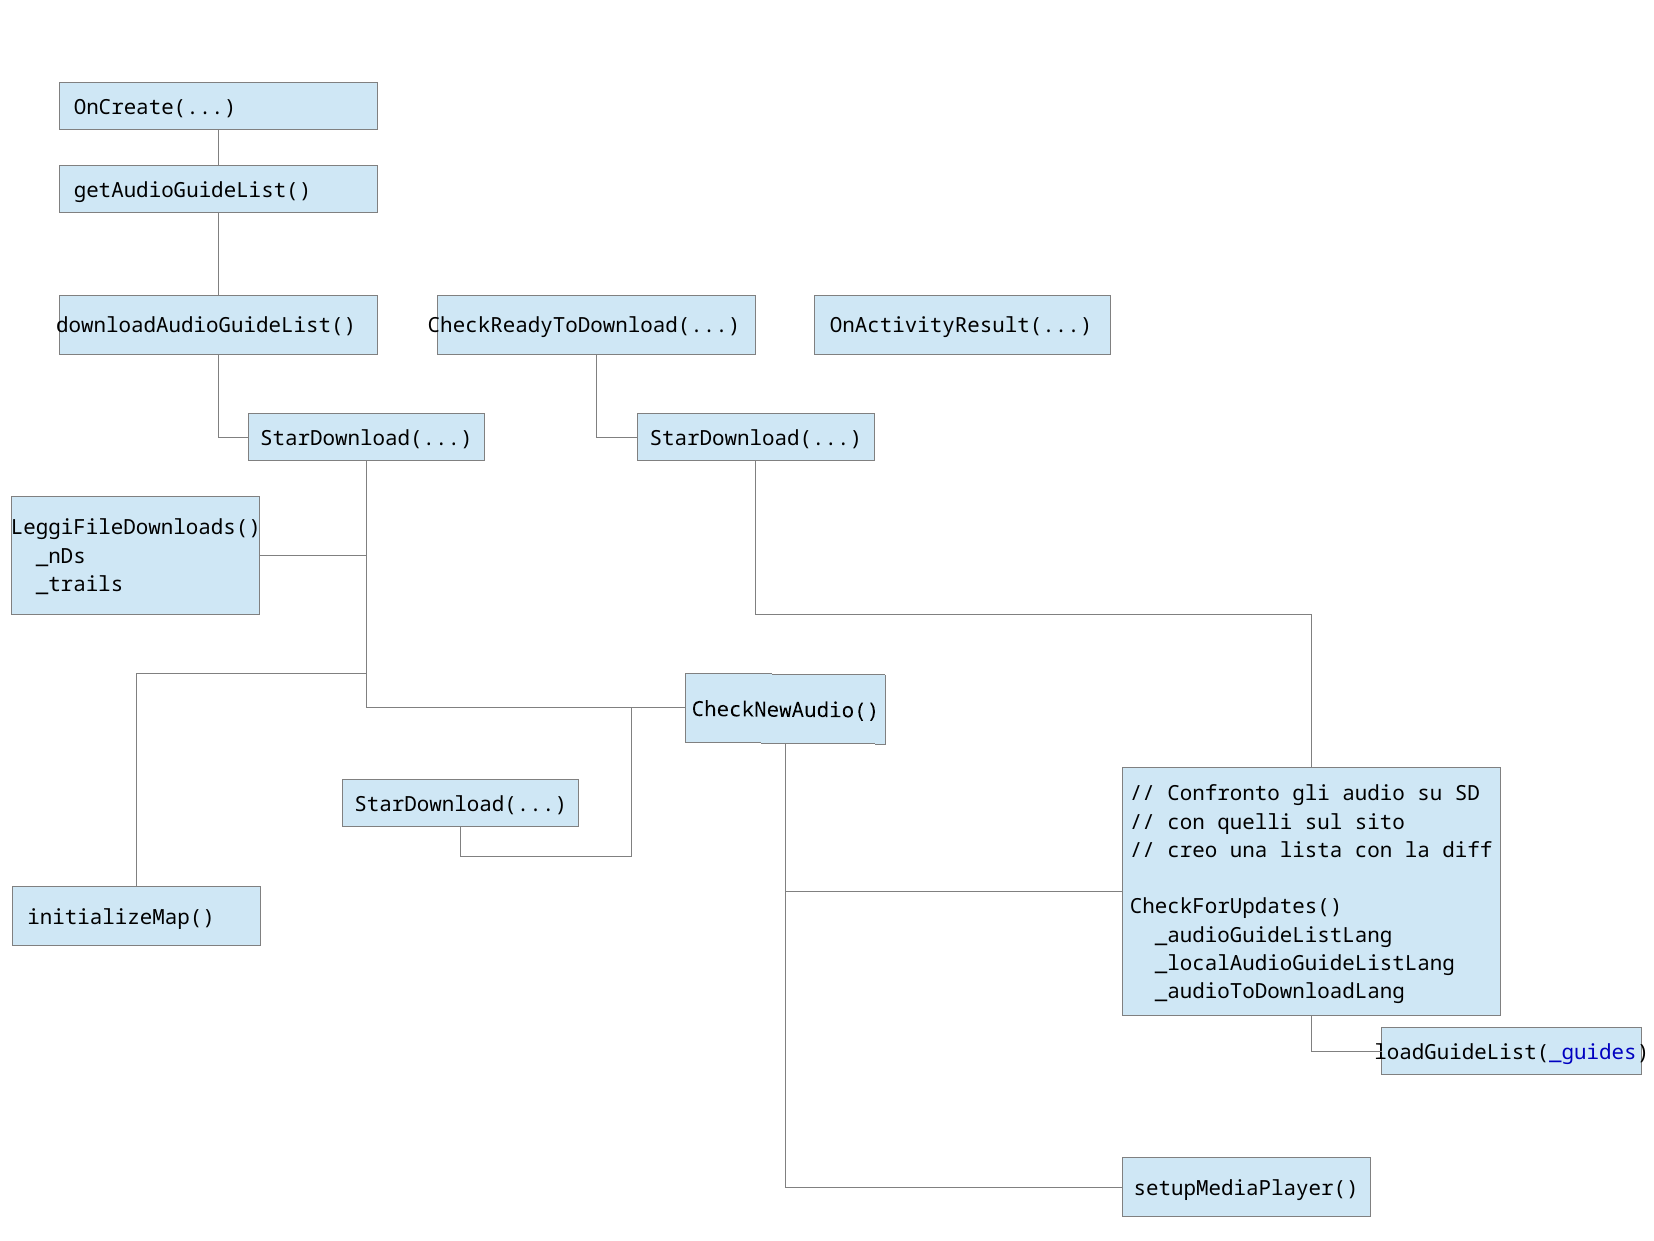

OnCreate(...)
getAudioGuideList()
downloadAudioGuideList()
CheckReadyToDownload(...)
OnActivityResult(...)
StarDownload(...)
StarDownload(...)
LeggiFileDownloads()
 _nDs
 _trails
CheckNewAudio()
// Confronto gli audio su SD
// con quelli sul sito
// creo una lista con la diff
CheckForUpdates()
 _audioGuideListLang
 _localAudioGuideListLang
 _audioToDownloadLang
StarDownload(...)
initializeMap()
loadGuideList(_guides)
setupMediaPlayer()